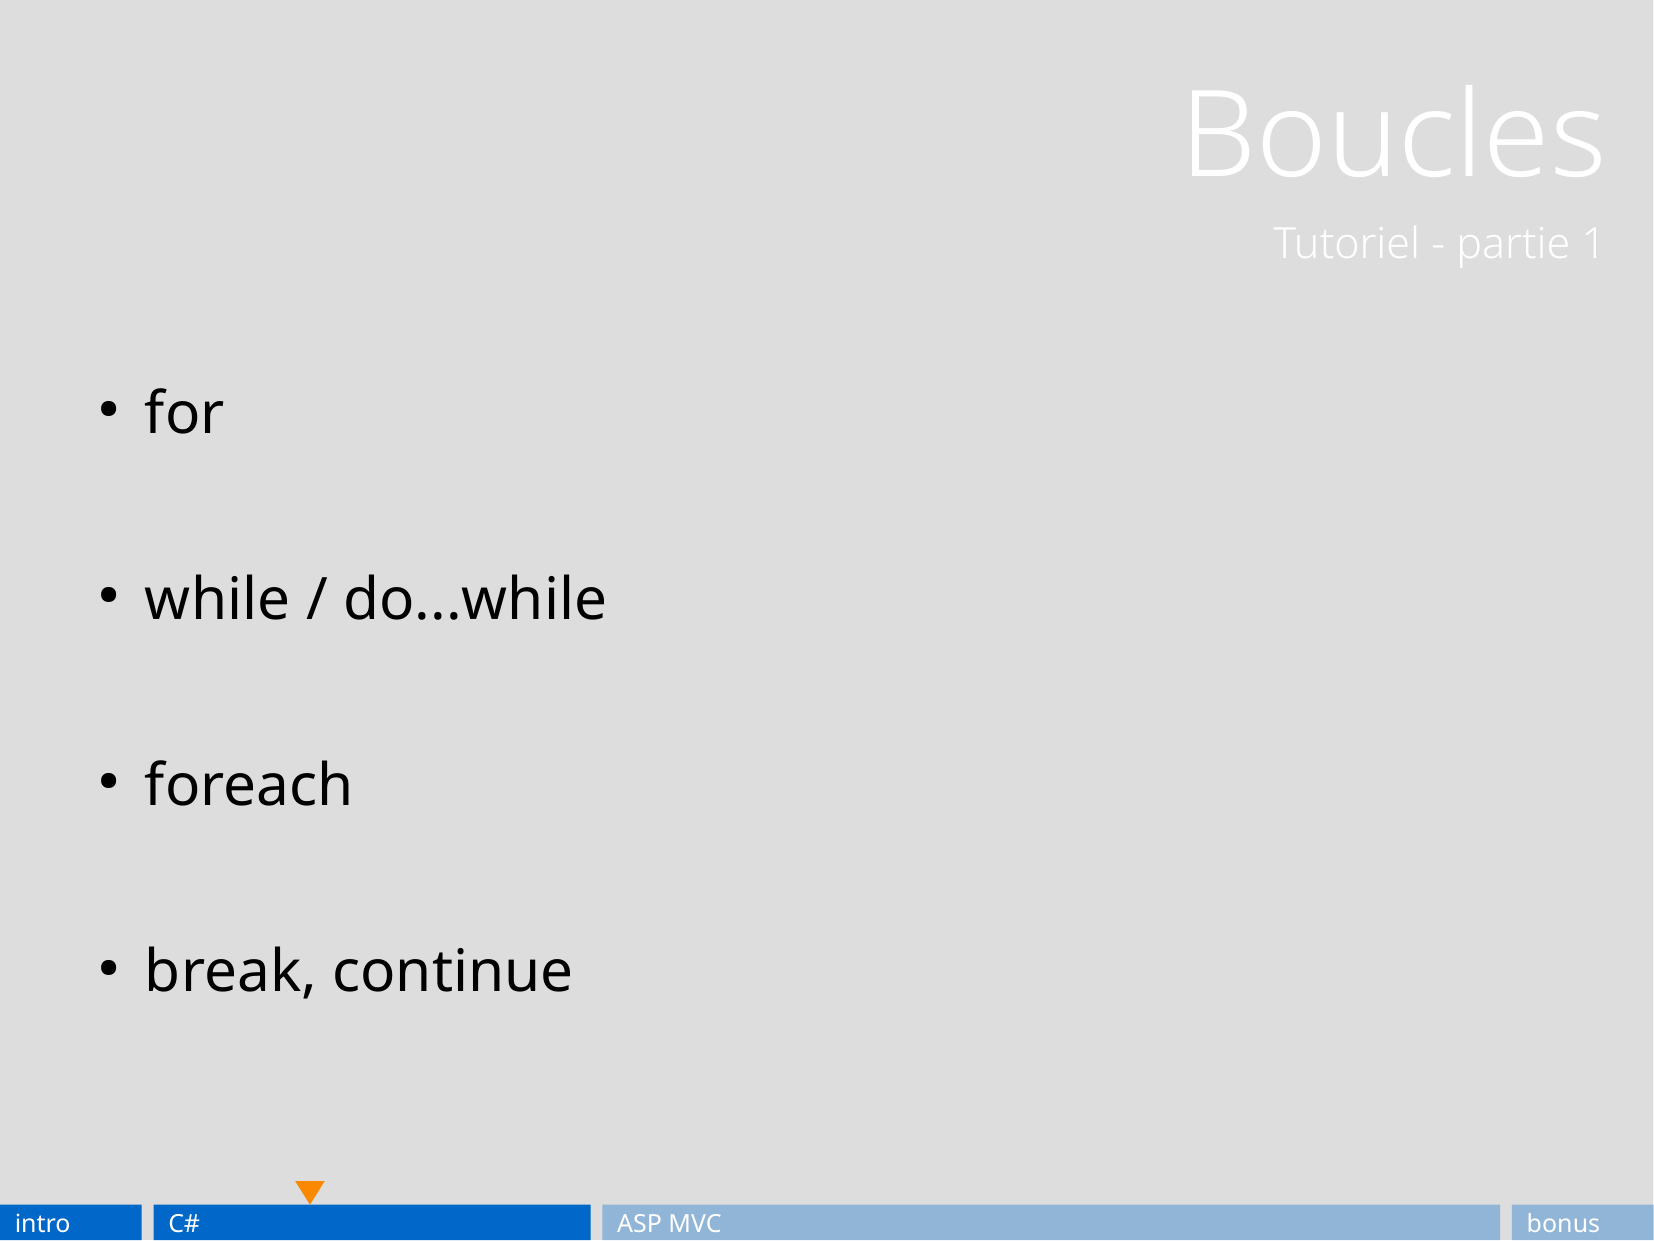

# Boucles
Tutoriel - partie 1
for
while / do...while
foreach
break, continue
intro
C#
ASP MVC
bonus